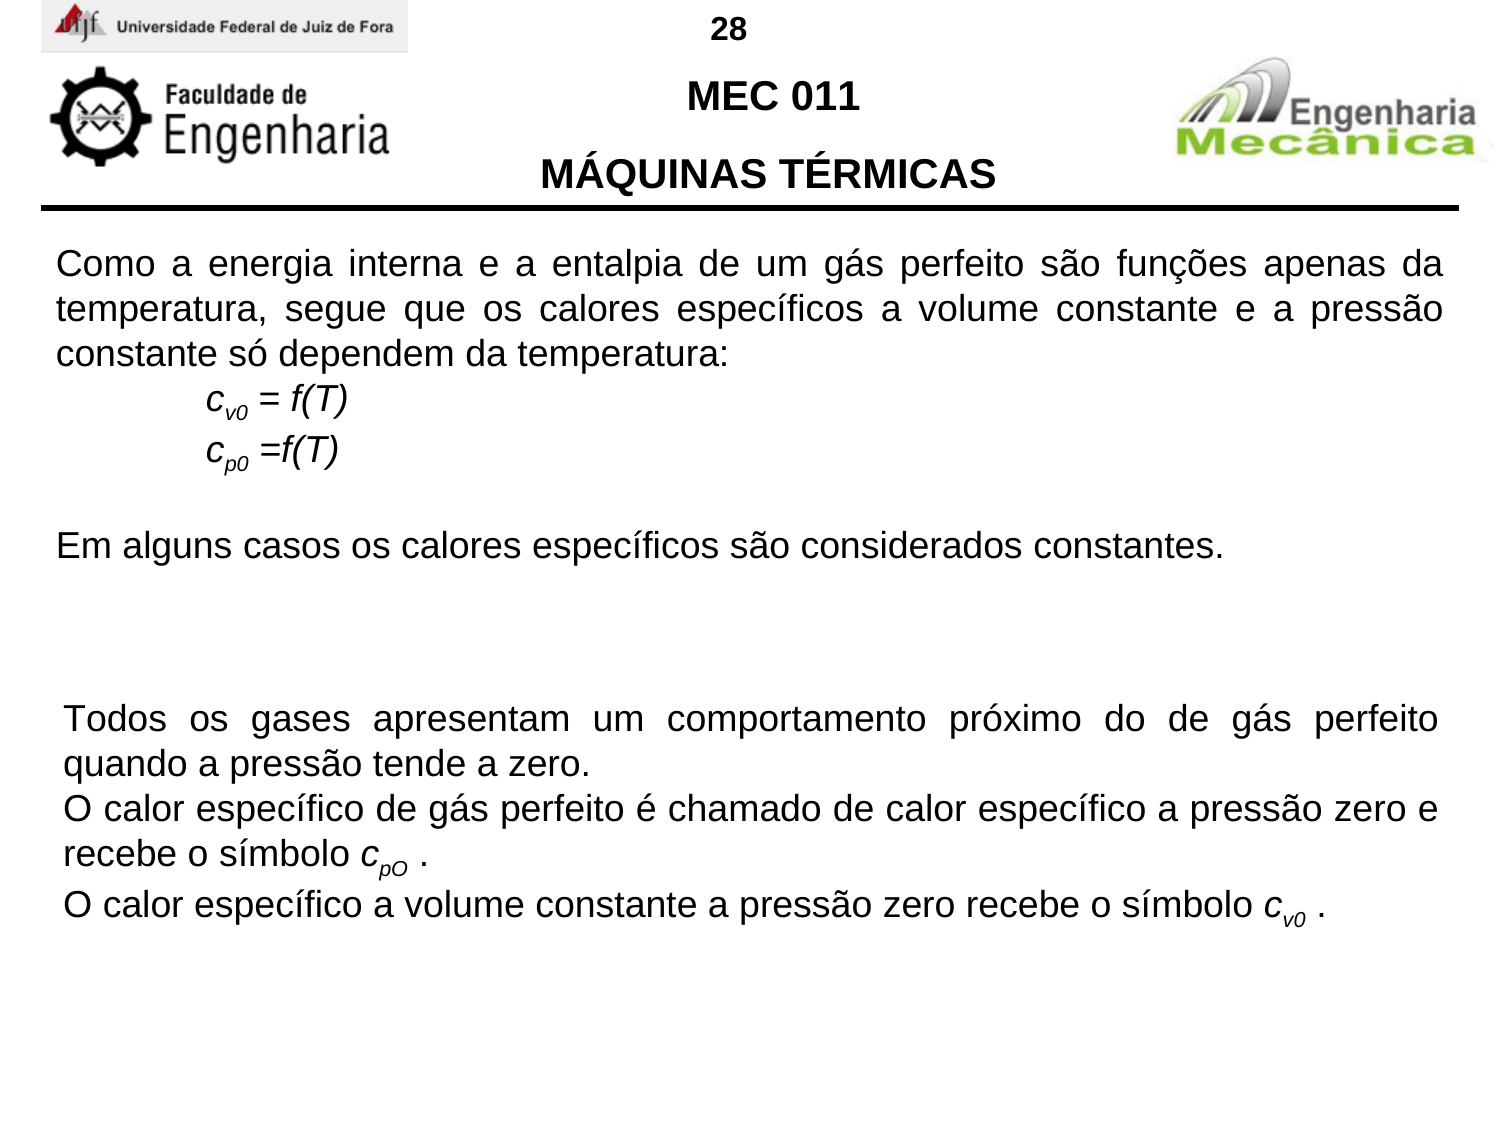

Como a energia interna e a entalpia de um gás perfeito são funções apenas da temperatura, segue que os calores específicos a volume constante e a pressão constante só dependem da temperatura:
	cv0 = f(T)
	cp0 =f(T)
Em alguns casos os calores específicos são considerados constantes.
Todos os gases apresentam um comportamento próximo do de gás perfeito quando a pressão tende a zero.
O calor específico de gás perfeito é chamado de calor específico a pressão zero e recebe o símbolo cpO .
O calor específico a volume constante a pressão zero recebe o símbolo cv0 .